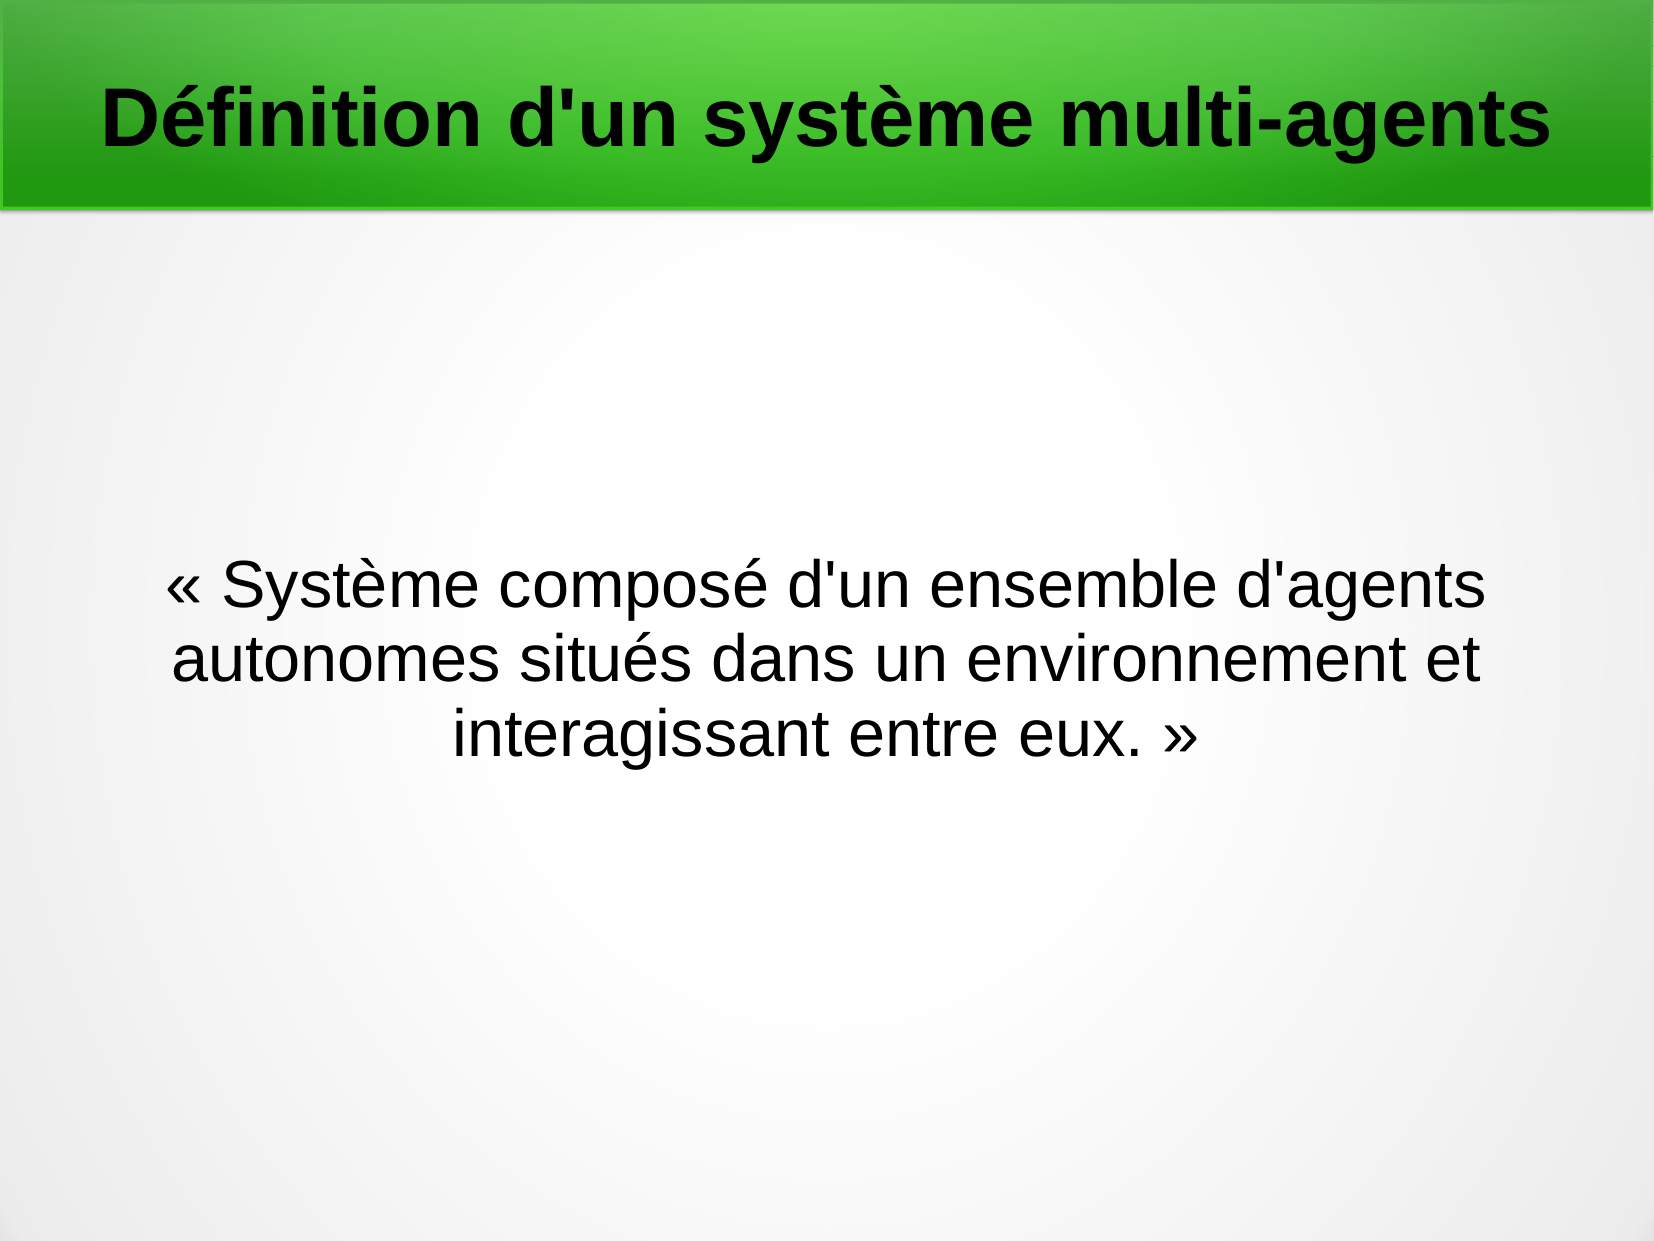

# Définition d'un système multi-agents
« Système composé d'un ensemble d'agents autonomes situés dans un environnement et interagissant entre eux. »